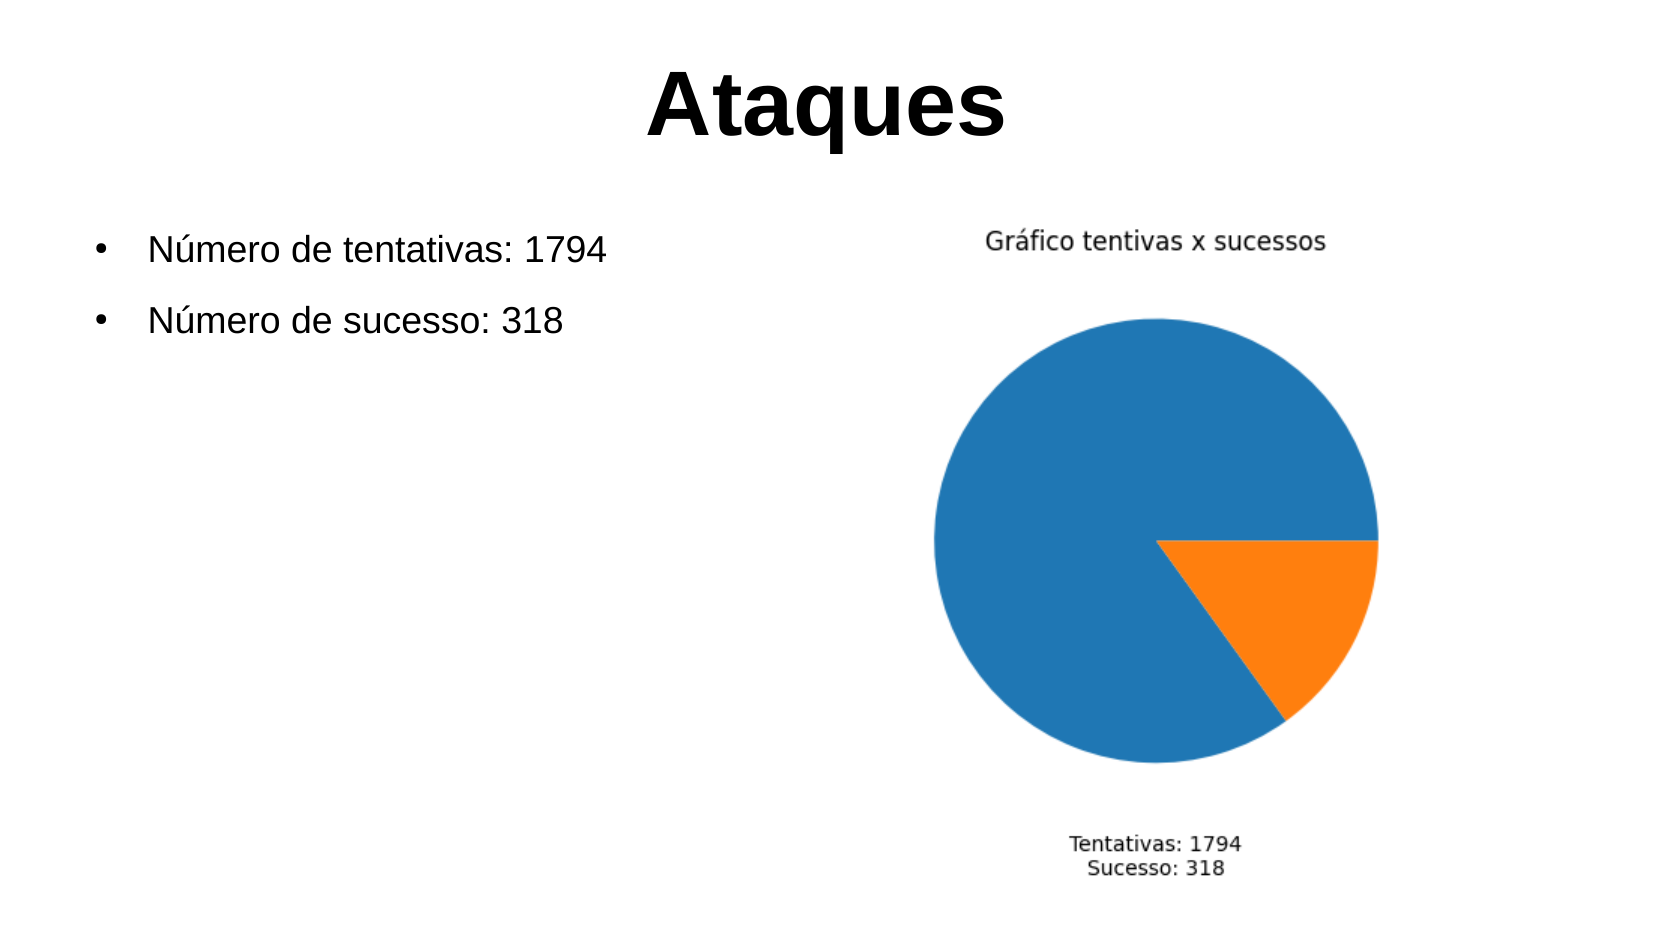

Ataques
# Número de tentativas: 1794
Número de sucesso: 318